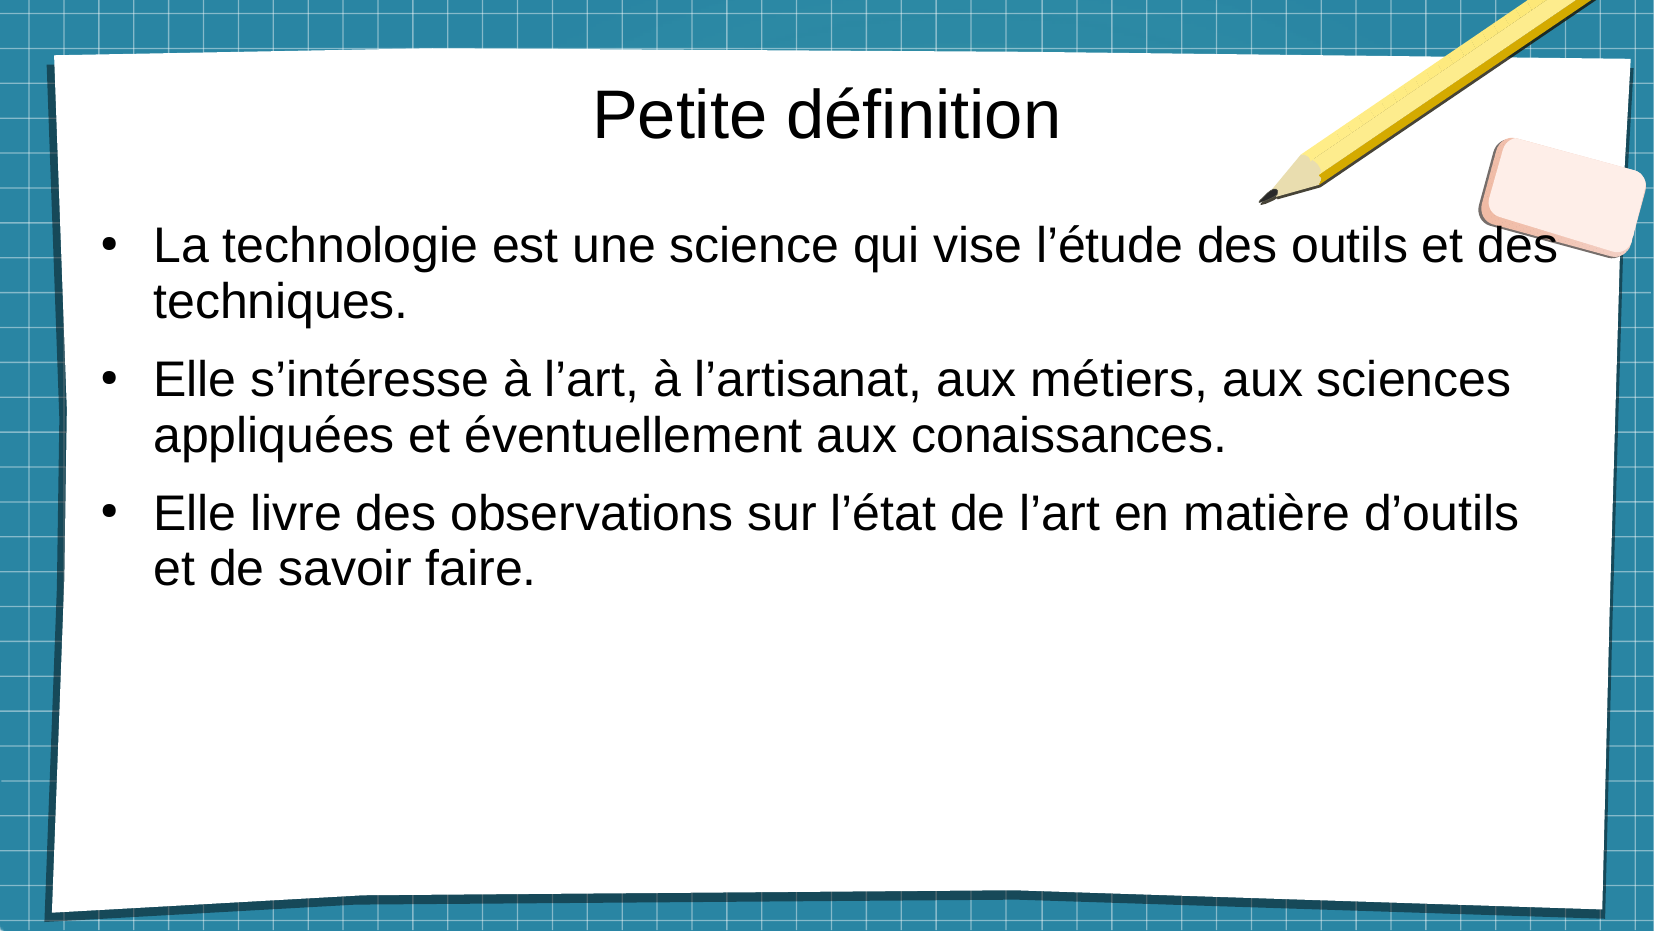

# Petite définition
La technologie est une science qui vise l’étude des outils et des techniques.
Elle s’intéresse à l’art, à l’artisanat, aux métiers, aux sciences appliquées et éventuellement aux conaissances.
Elle livre des observations sur l’état de l’art en matière d’outils et de savoir faire.